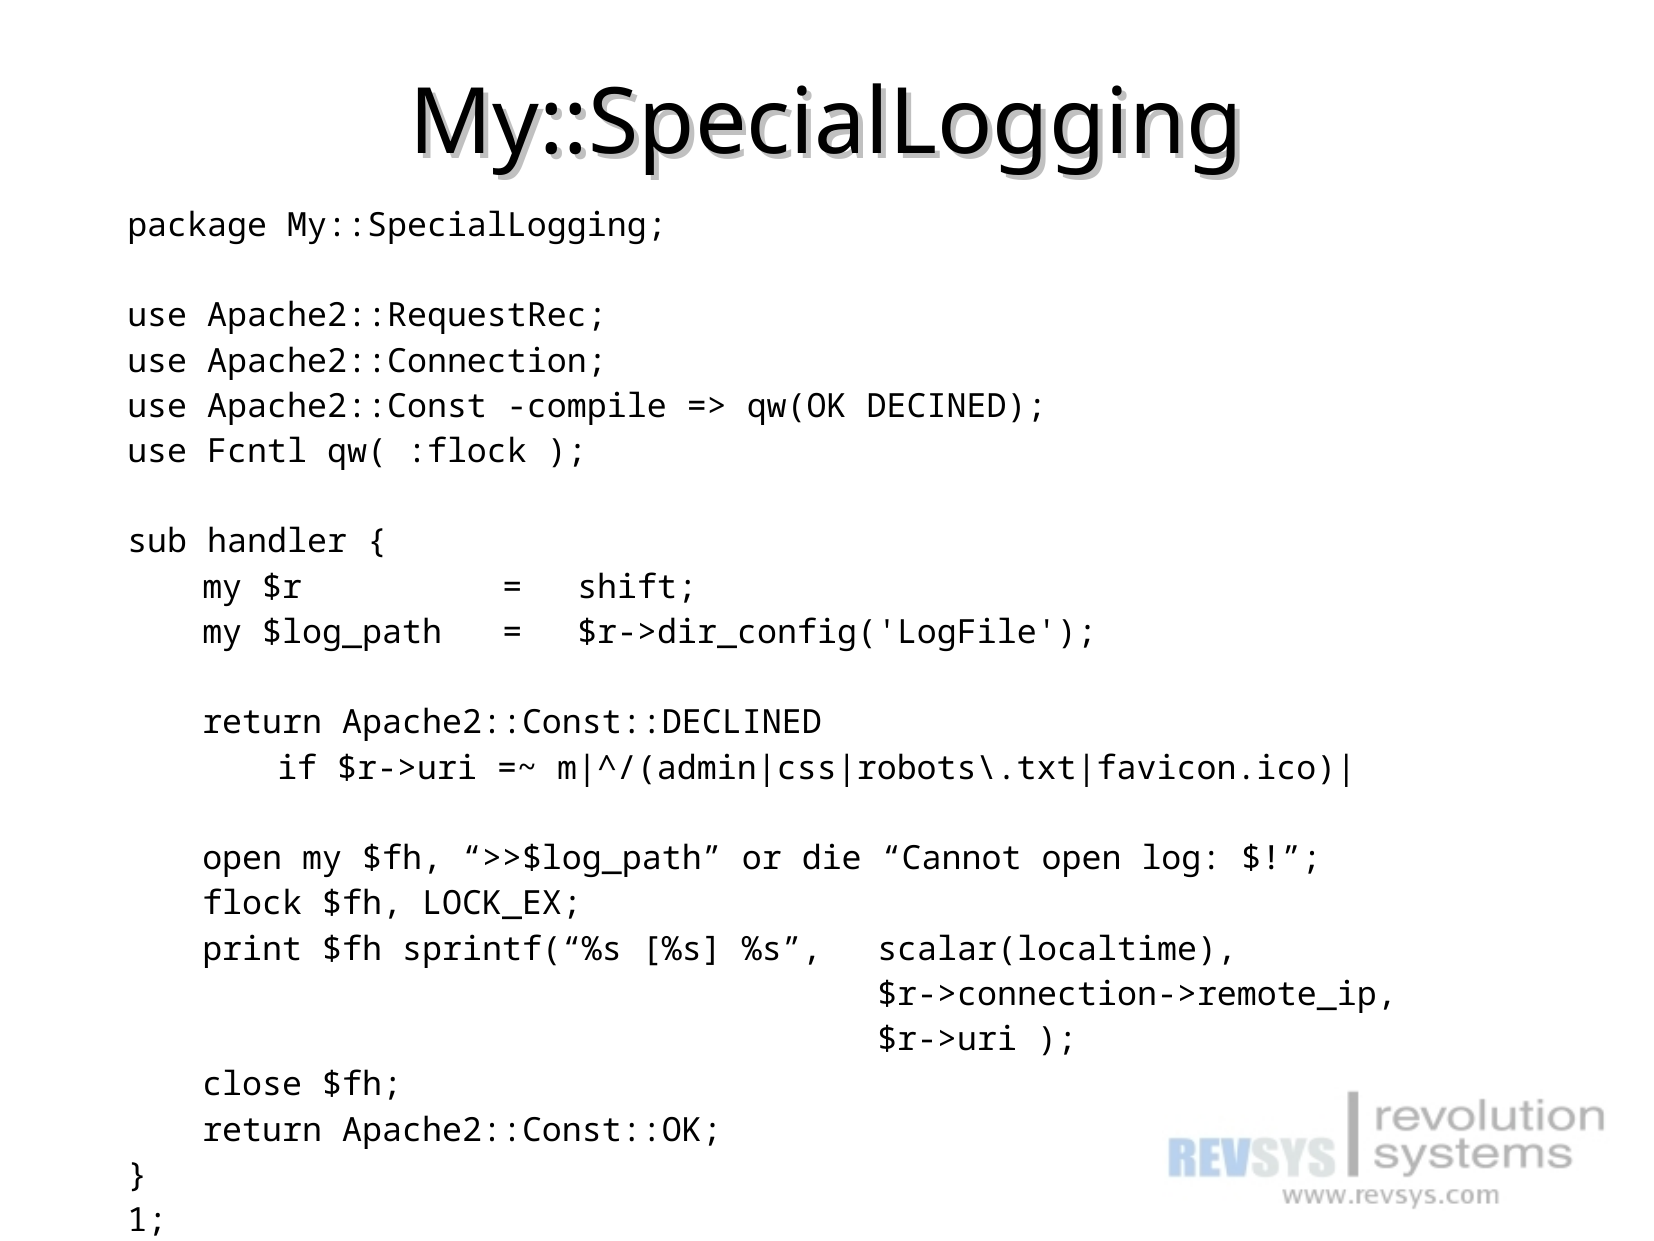

# My::SpecialLogging
package My::SpecialLogging;
use Apache2::RequestRec;
use Apache2::Connection;
use Apache2::Const -compile => qw(OK DECINED);
use Fcntl qw( :flock );
sub handler {
	my $r			=	shift;
	my $log_path	=	$r->dir_config('LogFile');
	return Apache2::Const::DECLINED
		if $r->uri =~ m|^/(admin|css|robots\.txt|favicon.ico)|
	open my $fh, “>>$log_path” or die “Cannot open log: $!”;
	flock $fh, LOCK_EX;
	print $fh sprintf(“%s [%s] %s”,	scalar(localtime),
									 	$r->connection->remote_ip,
										$r->uri );
	close $fh;
	return Apache2::Const::OK;
}
1;